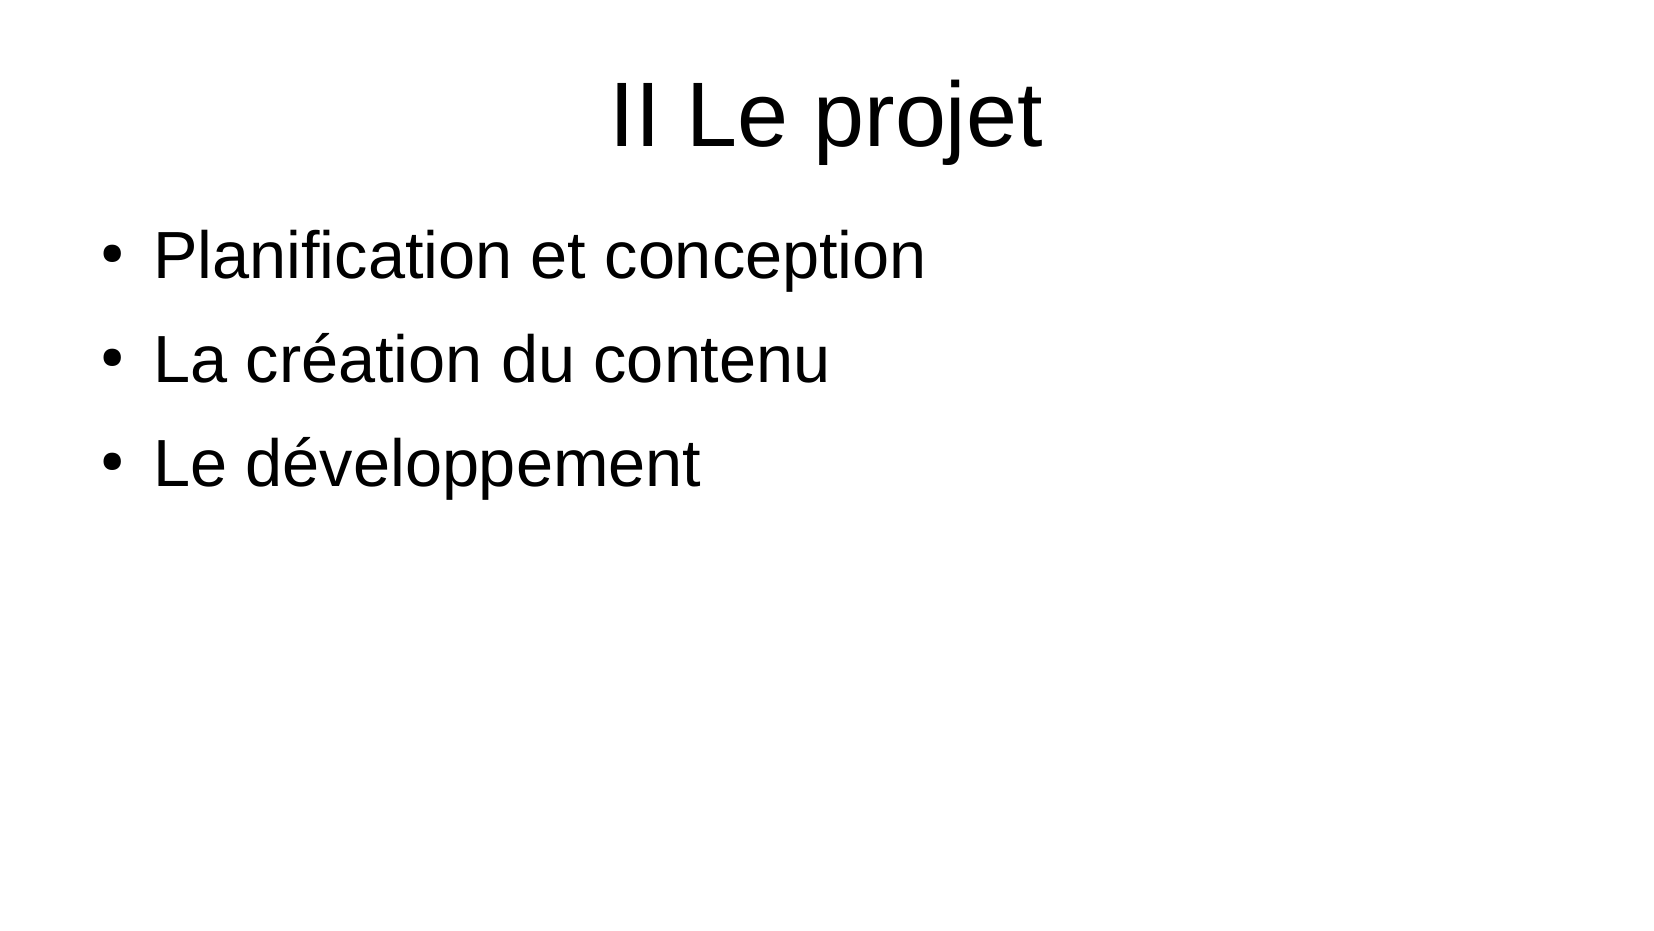

# II Le projet
Planification et conception
La création du contenu
Le développement